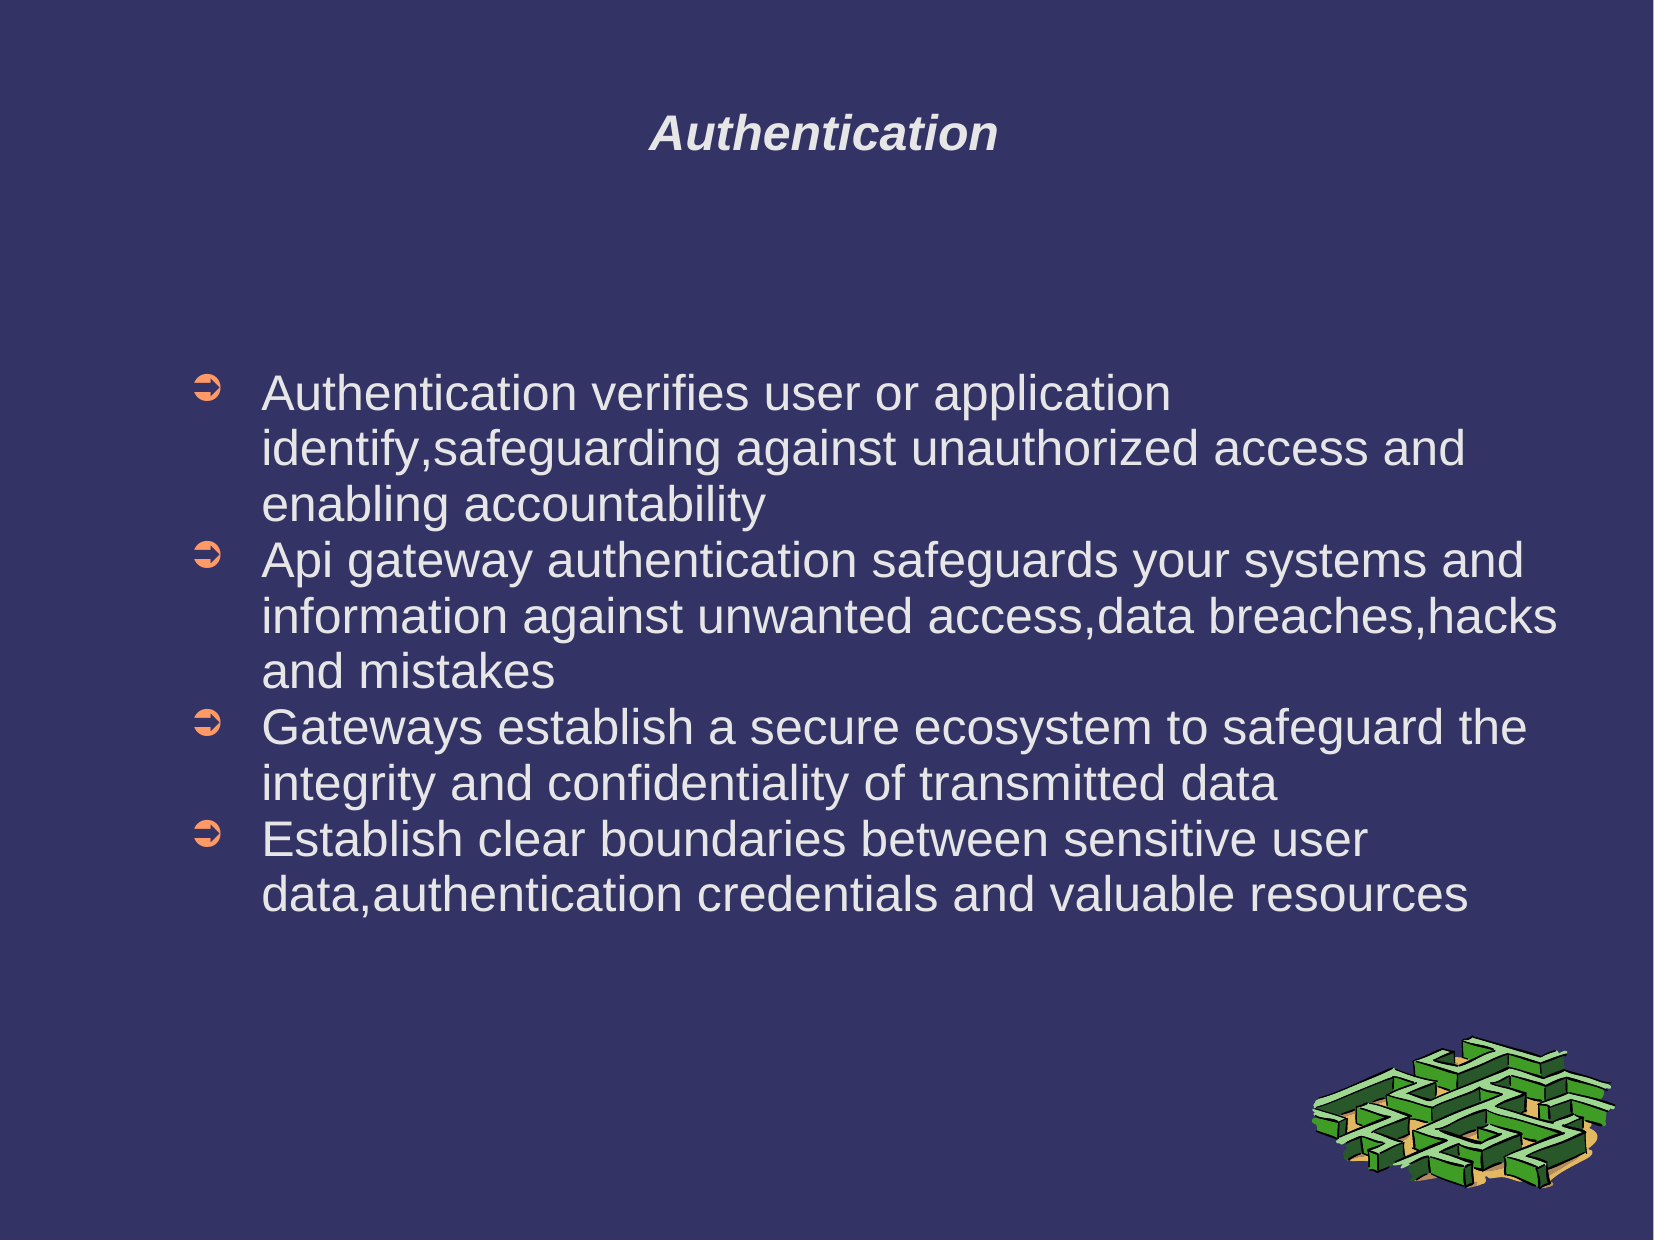

# Authentication
Authentication verifies user or application identify,safeguarding against unauthorized access and enabling accountability
Api gateway authentication safeguards your systems and information against unwanted access,data breaches,hacks and mistakes
Gateways establish a secure ecosystem to safeguard the integrity and confidentiality of transmitted data
Establish clear boundaries between sensitive user data,authentication credentials and valuable resources